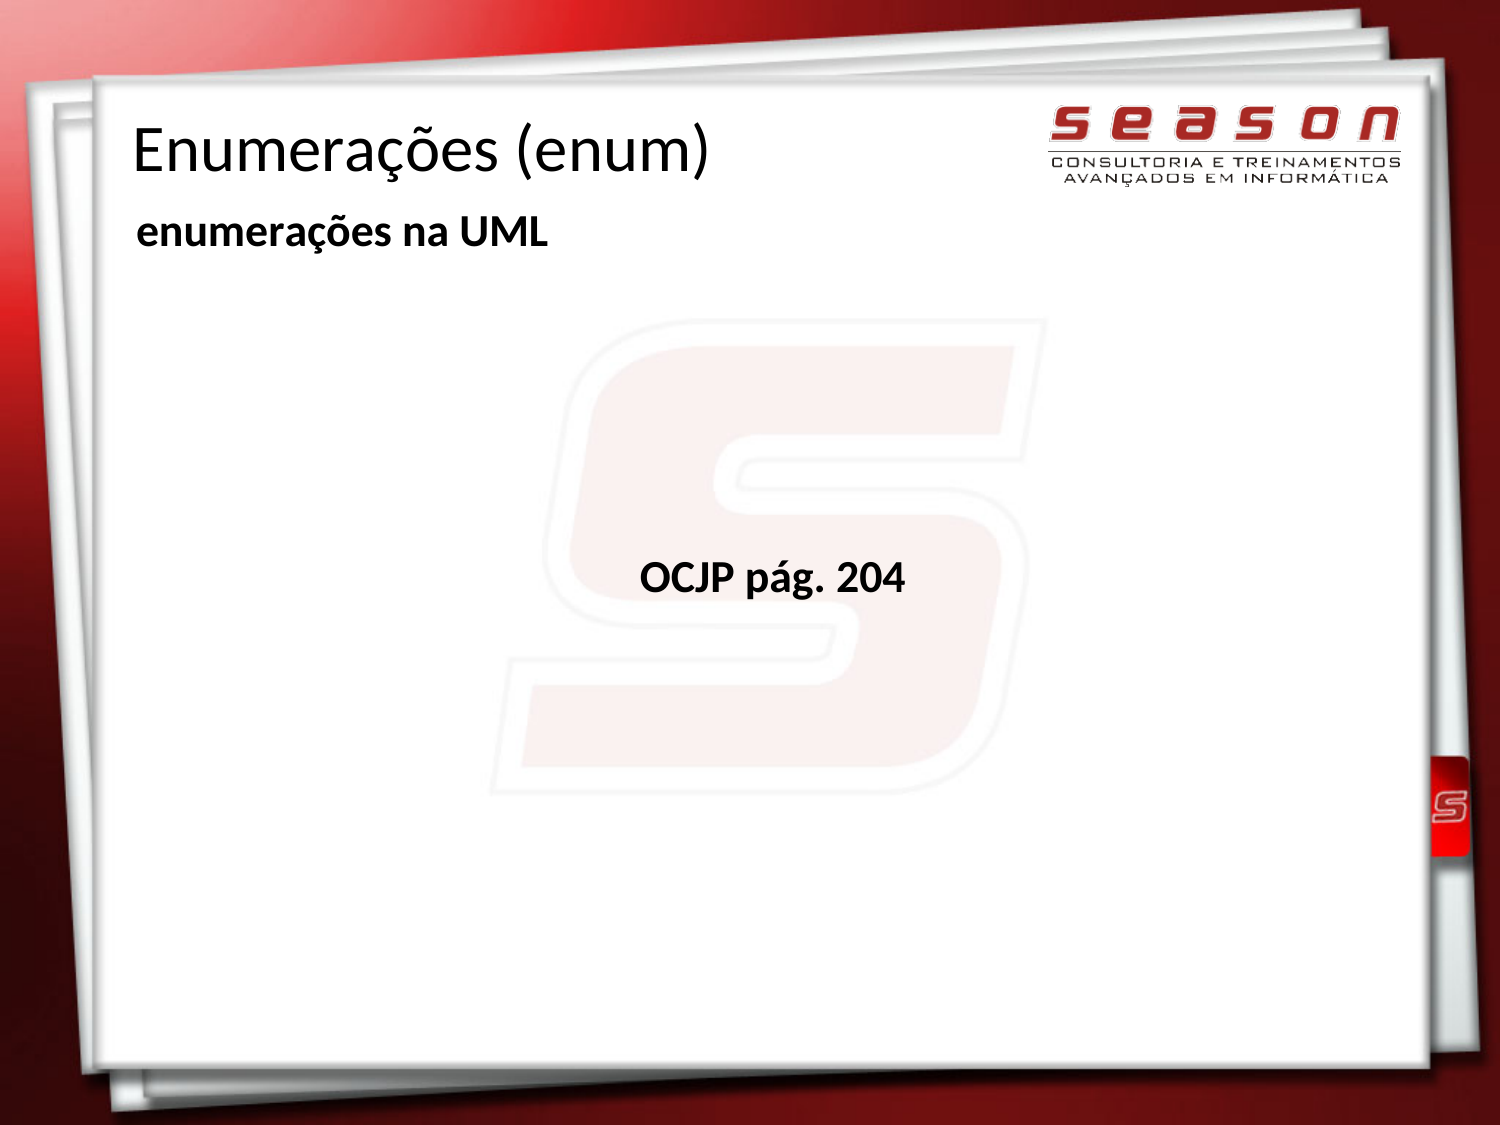

# Enumerações (enum)
enumerações na UML
 OCJP pág. 204